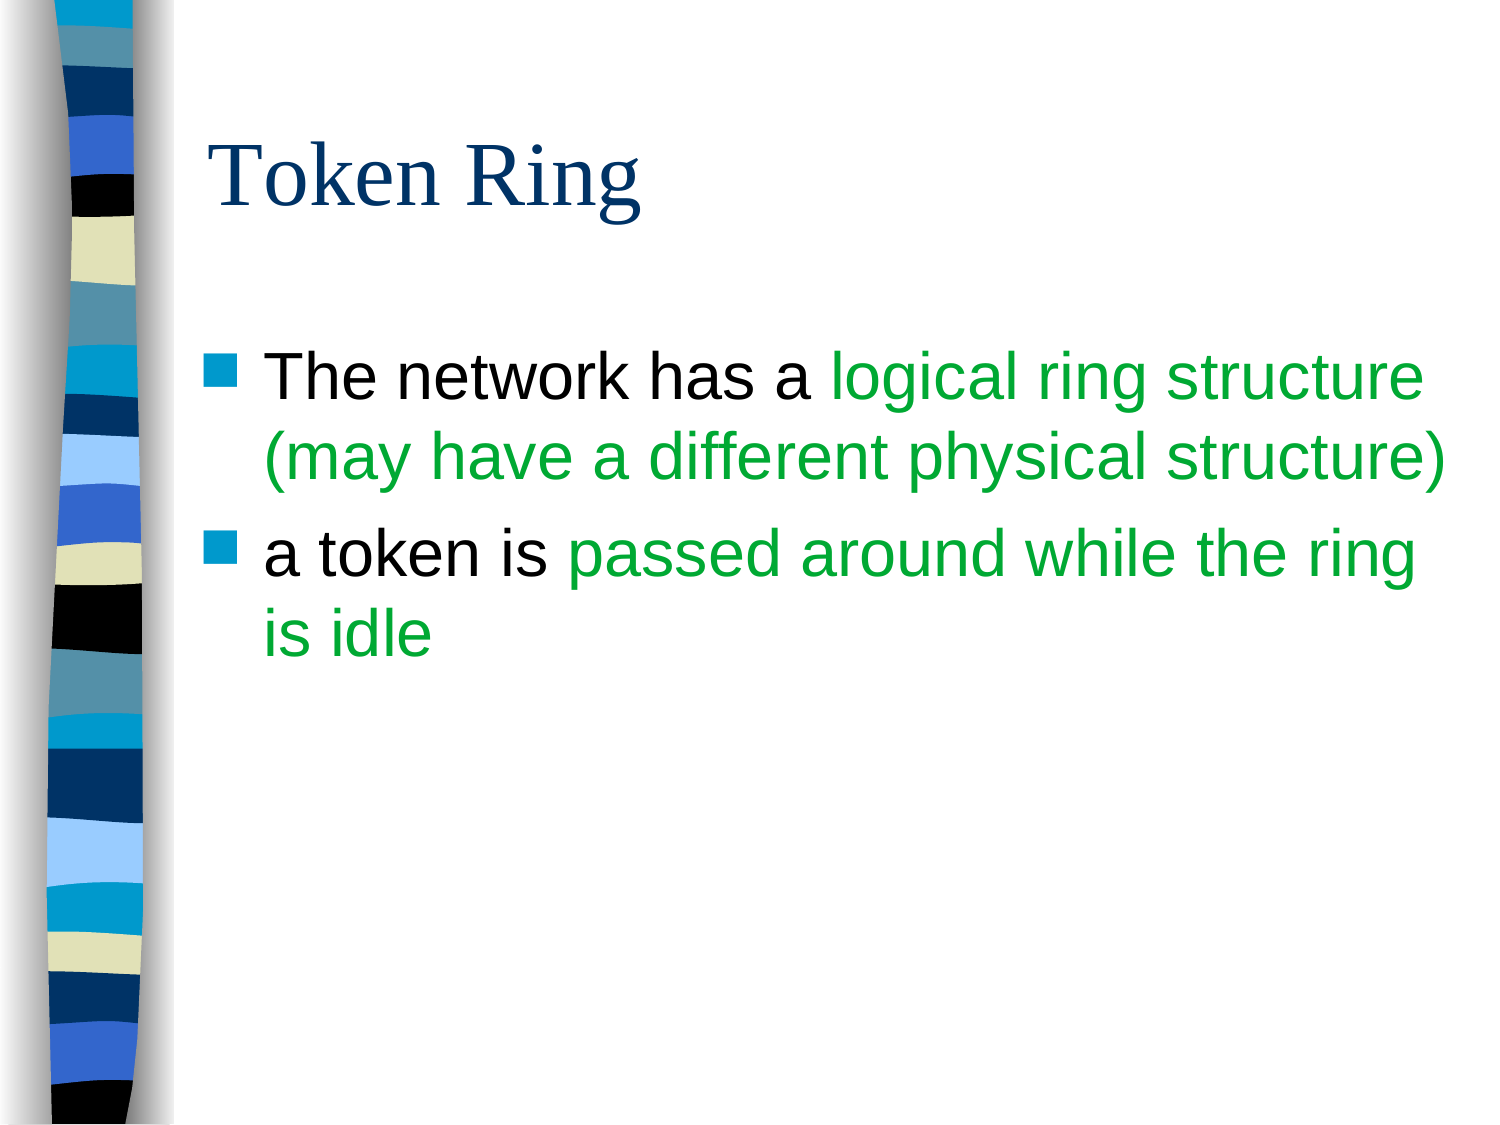

# Token Ring
The network has a logical ring structure (may have a different physical structure)
a token is passed around while the ring is idle